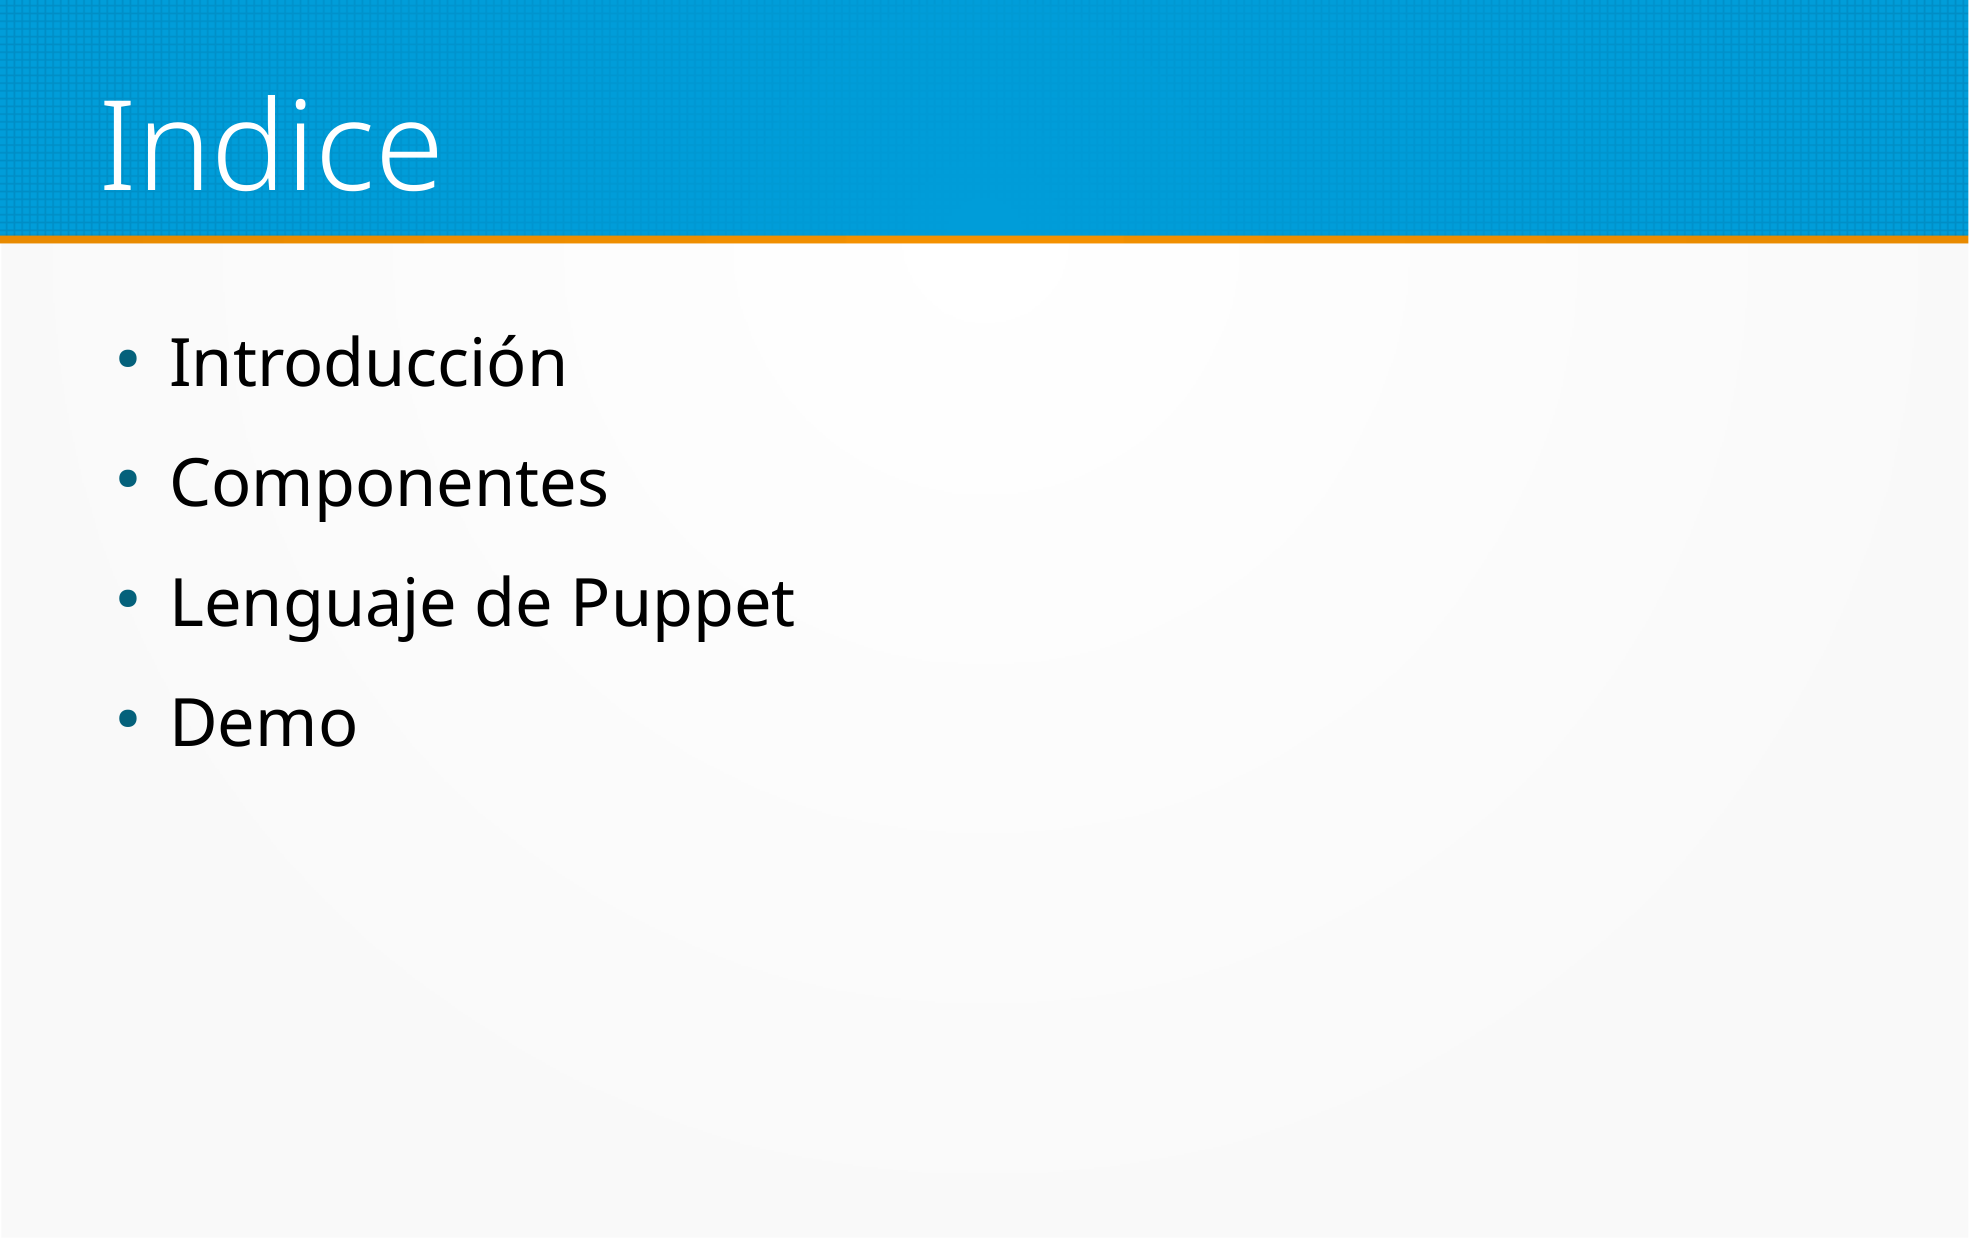

# Indice
Introducción
Componentes
Lenguaje de Puppet
Demo